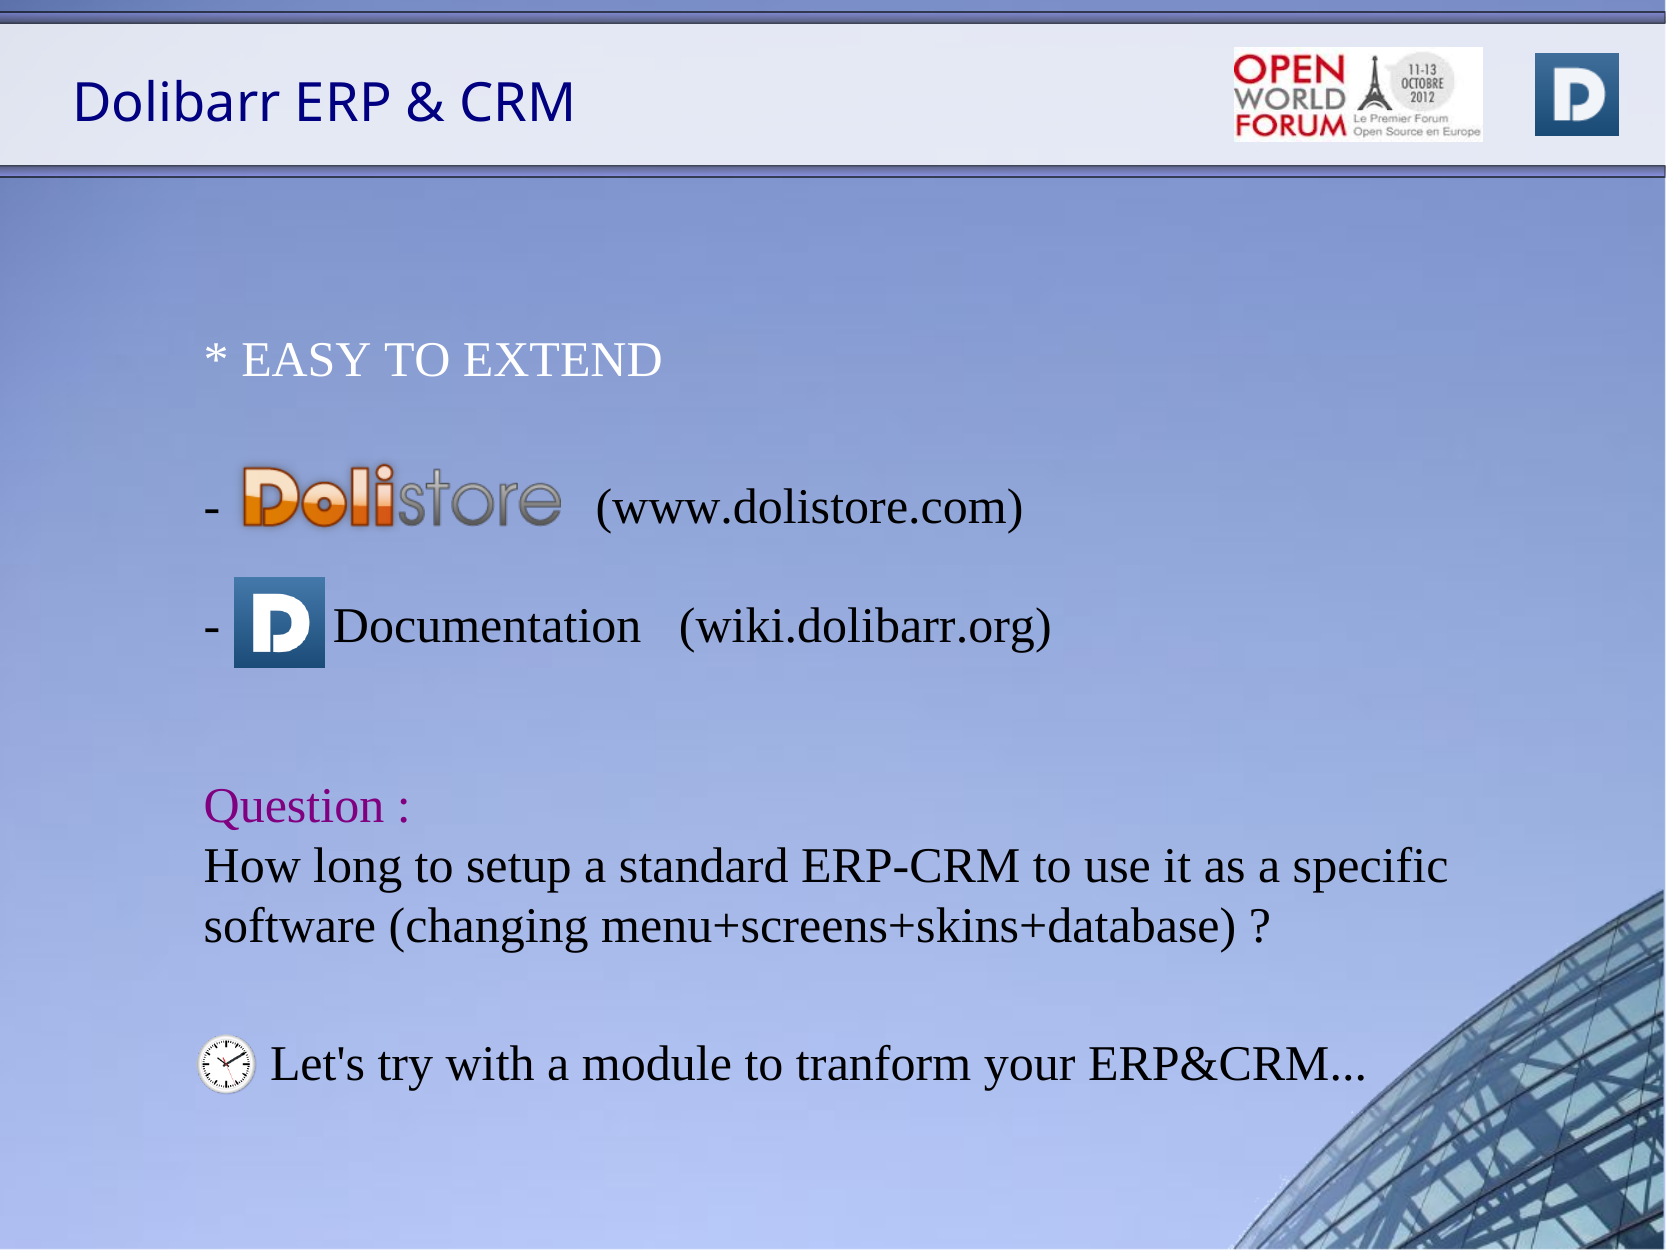

Dolibarr ERP & CRM
* EASY TO EXTEND
- (www.dolistore.com)
- Documentation (wiki.dolibarr.org)
Question :
How long to setup a standard ERP-CRM to use it as a specific
software (changing menu+screens+skins+database) ?
 Let's try with a module to tranform your ERP&CRM...